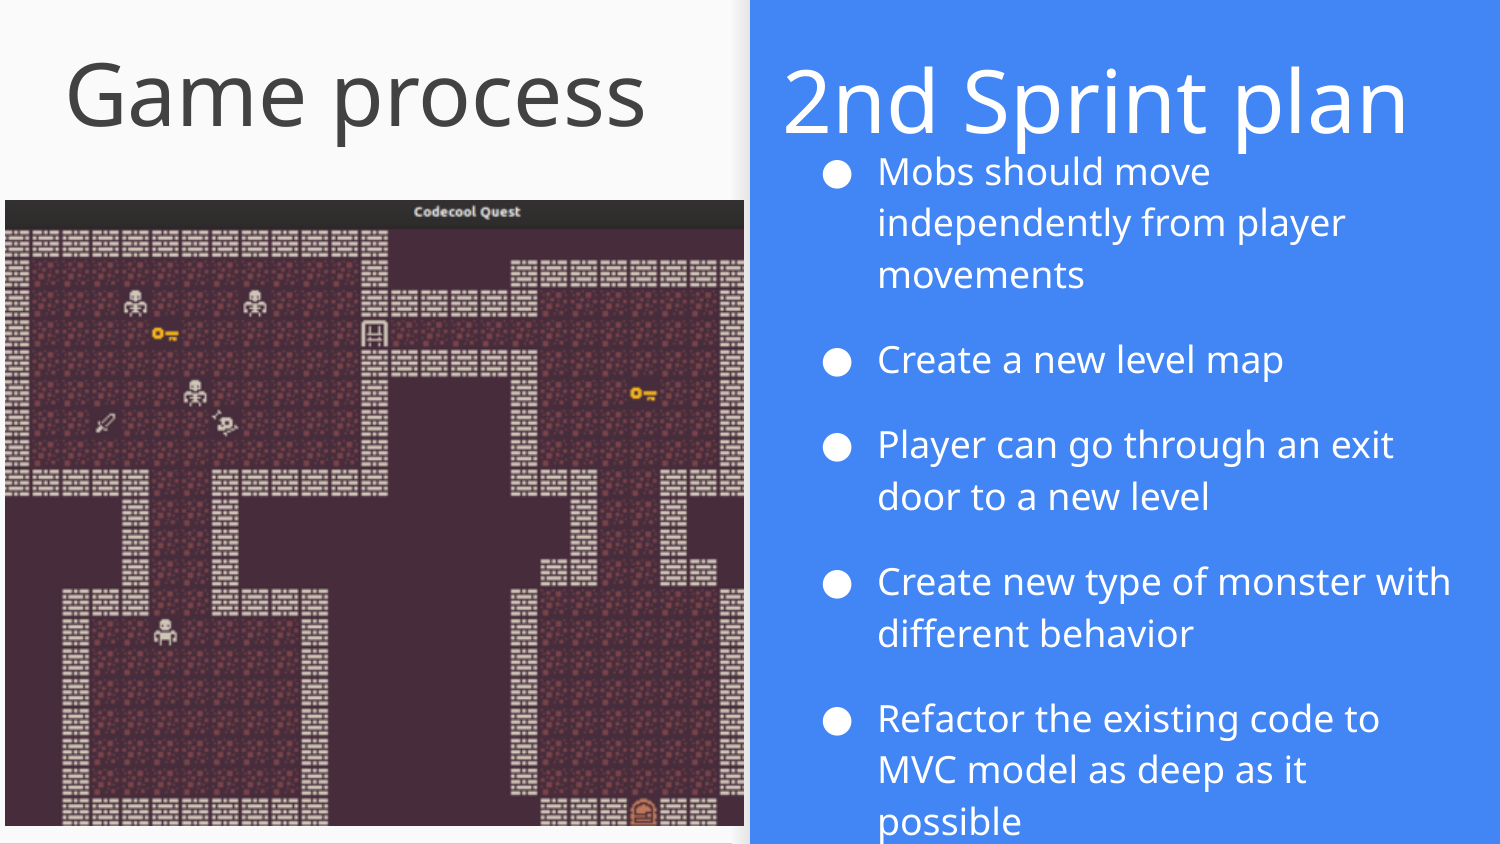

# Game process
2nd Sprint plan
Mobs should move independently from player movements
Create a new level map
Player can go through an exit door to a new level
Create new type of monster with different behavior
Refactor the existing code to MVC model as deep as it possible